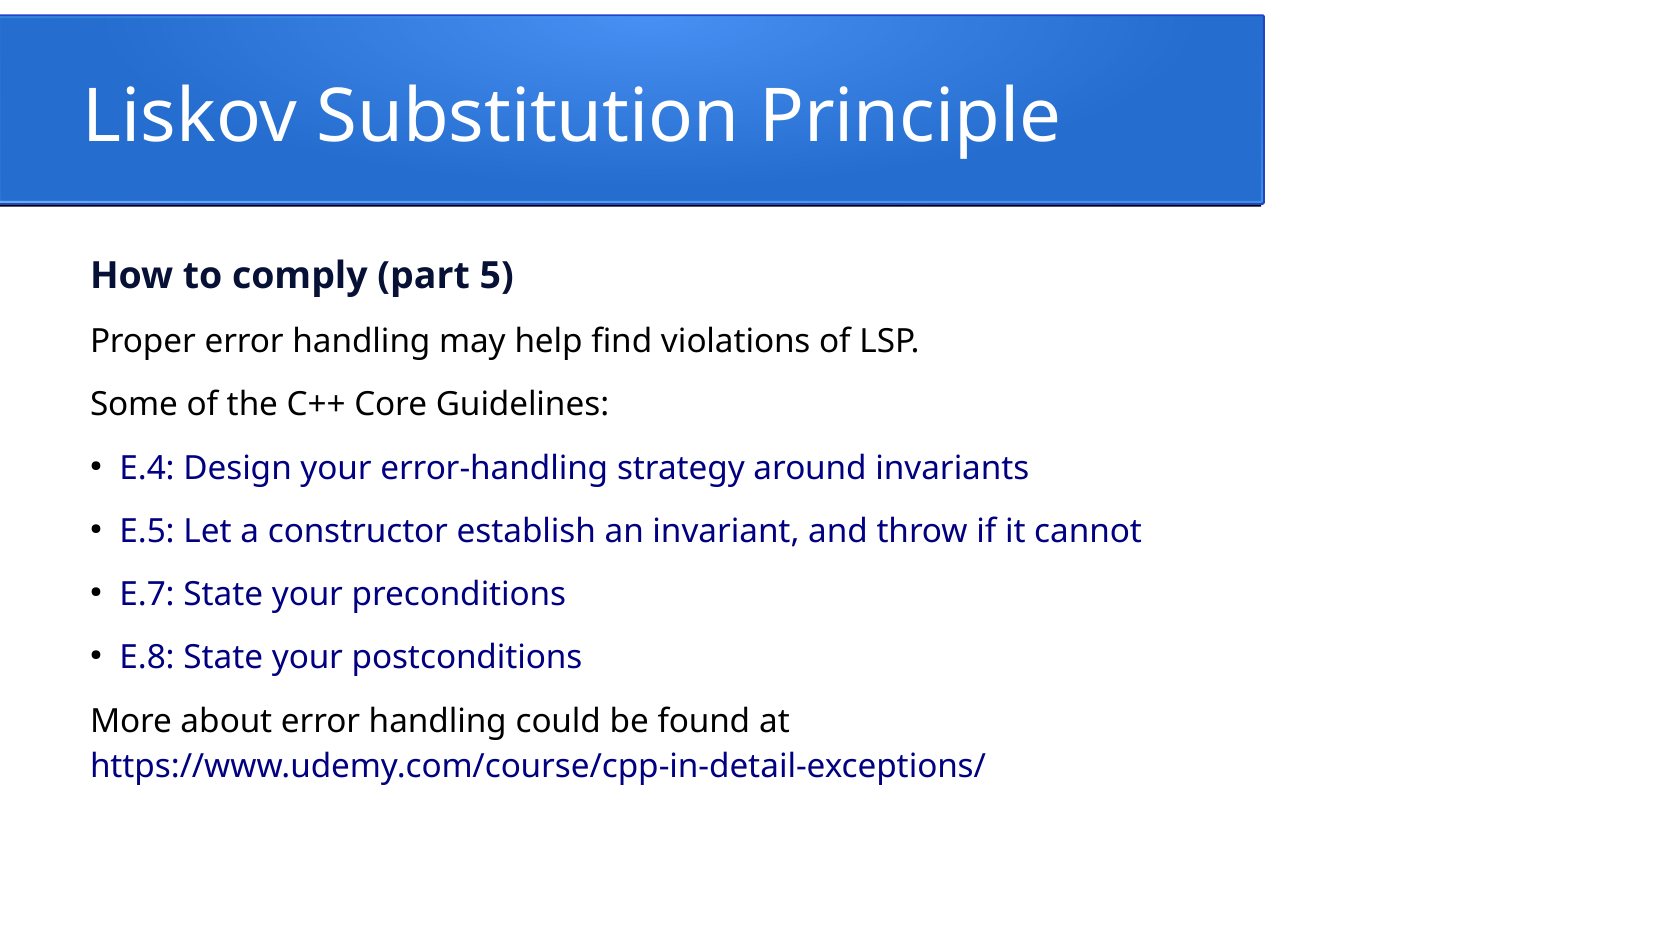

# Liskov Substitution Principle
How to comply (part 5)
Proper error handling may help find violations of LSP.
Some of the C++ Core Guidelines:
 E.4: Design your error-handling strategy around invariants
 E.5: Let a constructor establish an invariant, and throw if it cannot
 E.7: State your preconditions
 E.8: State your postconditions
More about error handling could be found at https://www.udemy.com/course/cpp-in-detail-exceptions/